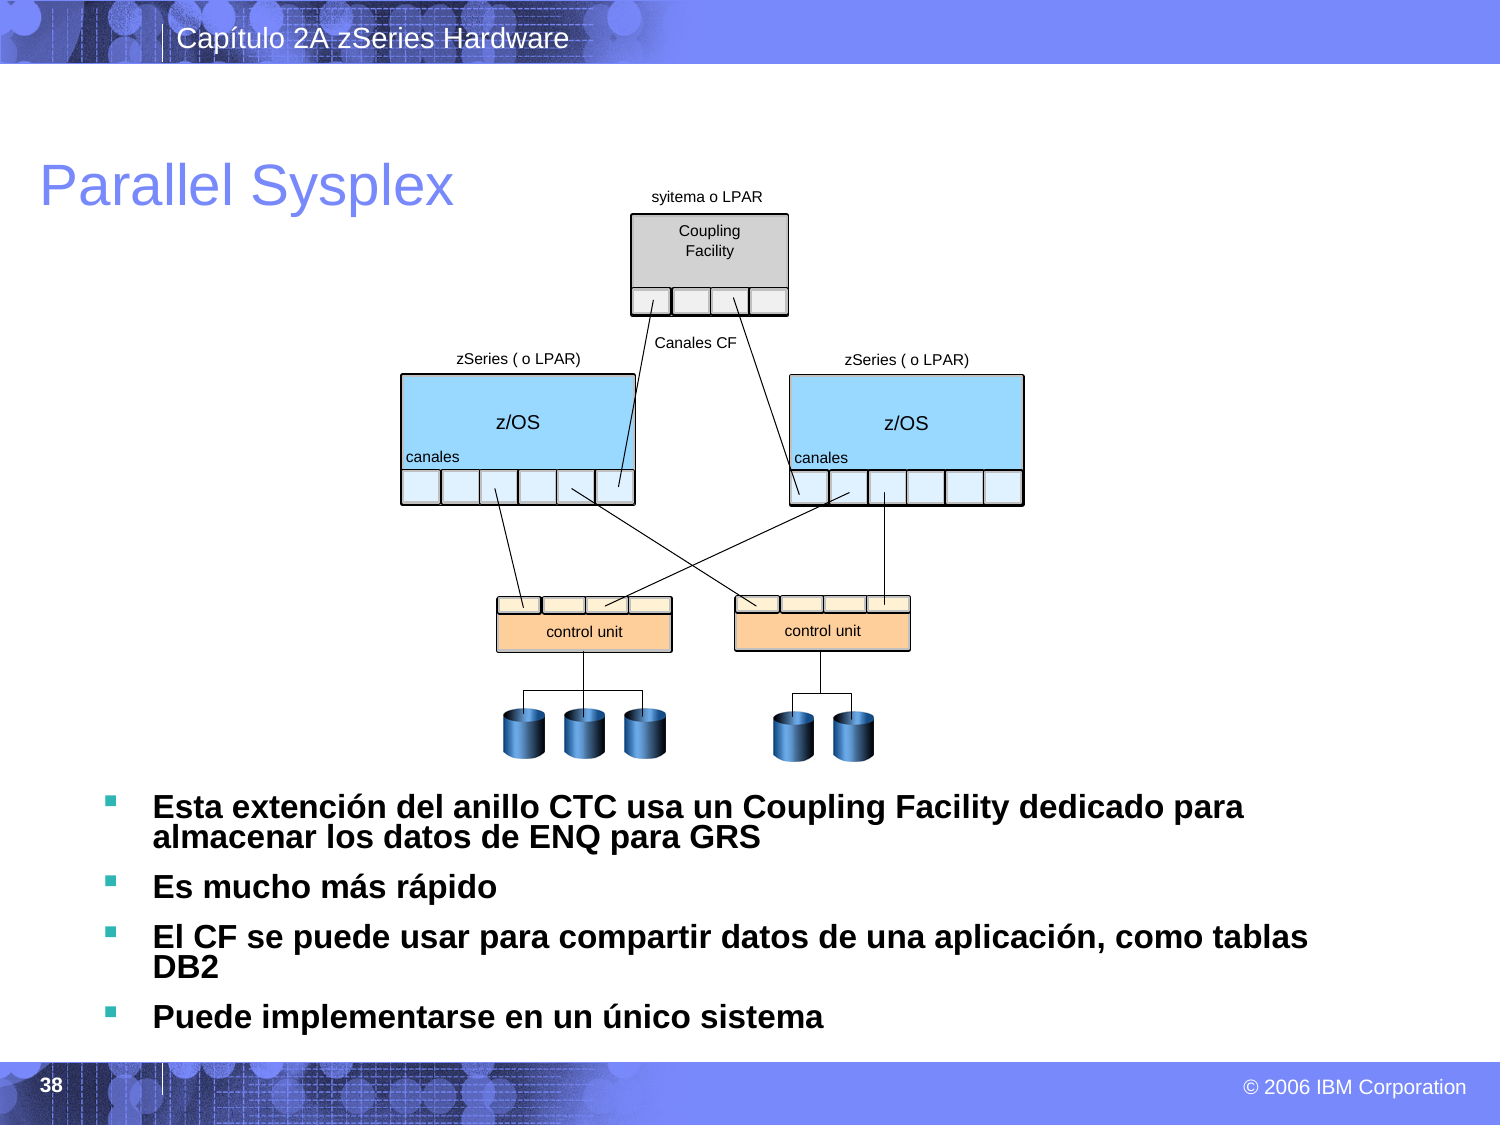

# Parallel Sysplex
Esta extención del anillo CTC usa un Coupling Facility dedicado para almacenar los datos de ENQ para GRS
Es mucho más rápido
El CF se puede usar para compartir datos de una aplicación, como tablas DB2
Puede implementarse en un único sistema
38